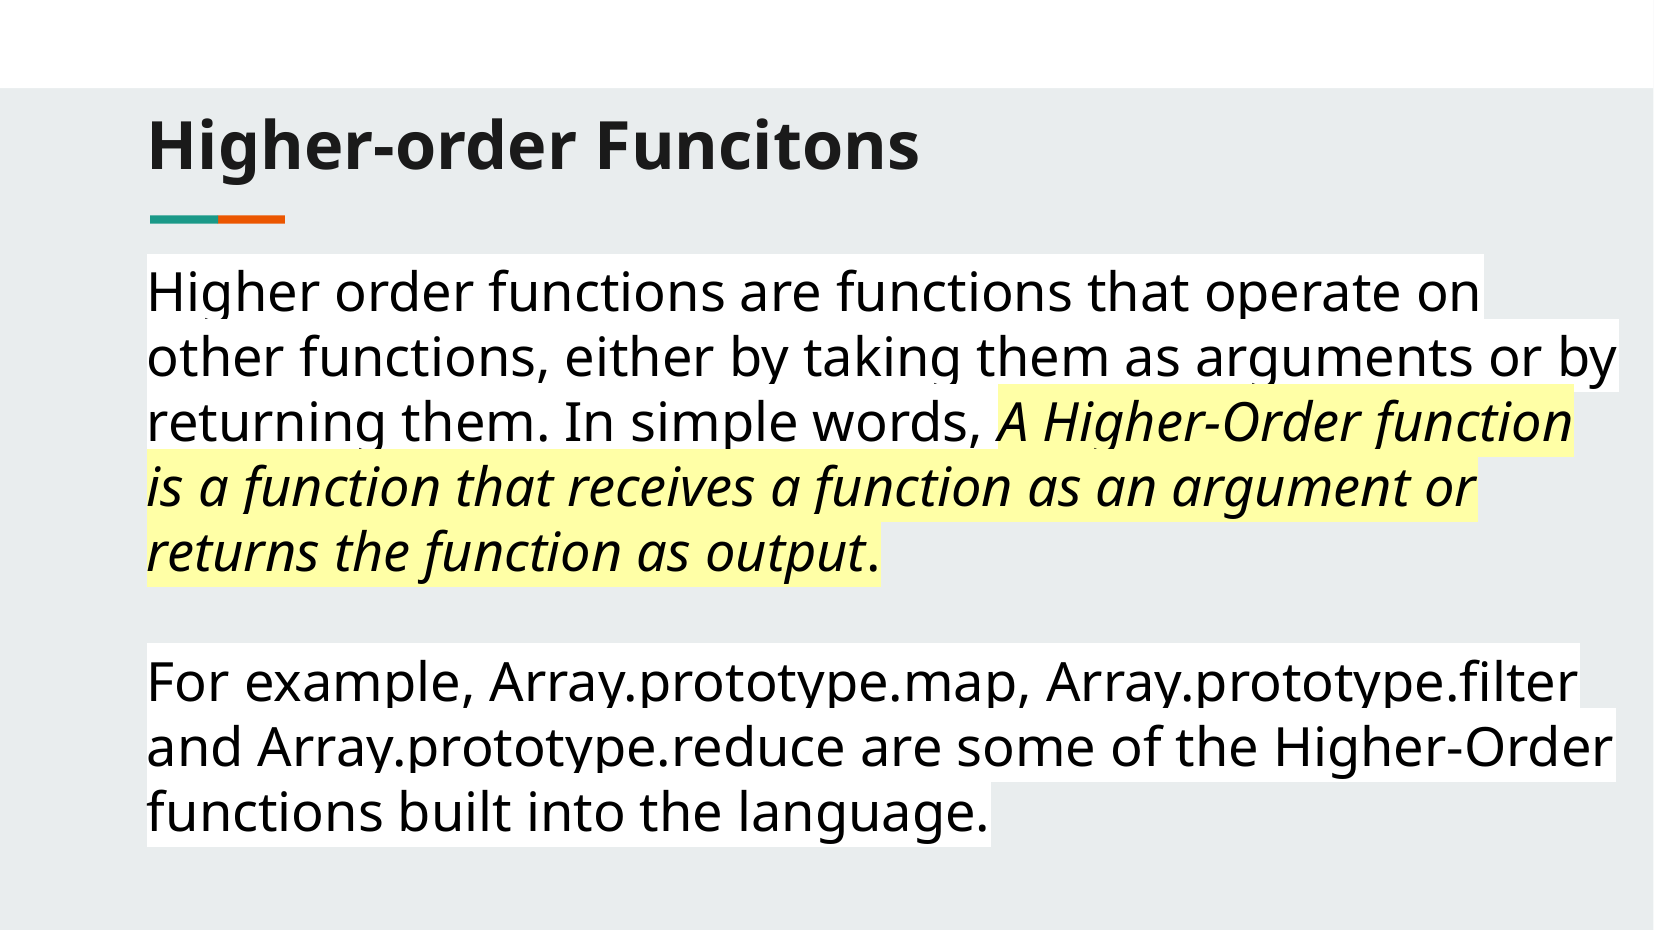

# Higher-order Funcitons Higher order functions are functions that operate on other functions, either by taking them as arguments or by returning them. In simple words, A Higher-Order function is a function that receives a function as an argument or returns the function as output. For example, Array.prototype.map, Array.prototype.filter and Array.prototype.reduce are some of the Higher-Order functions built into the language.